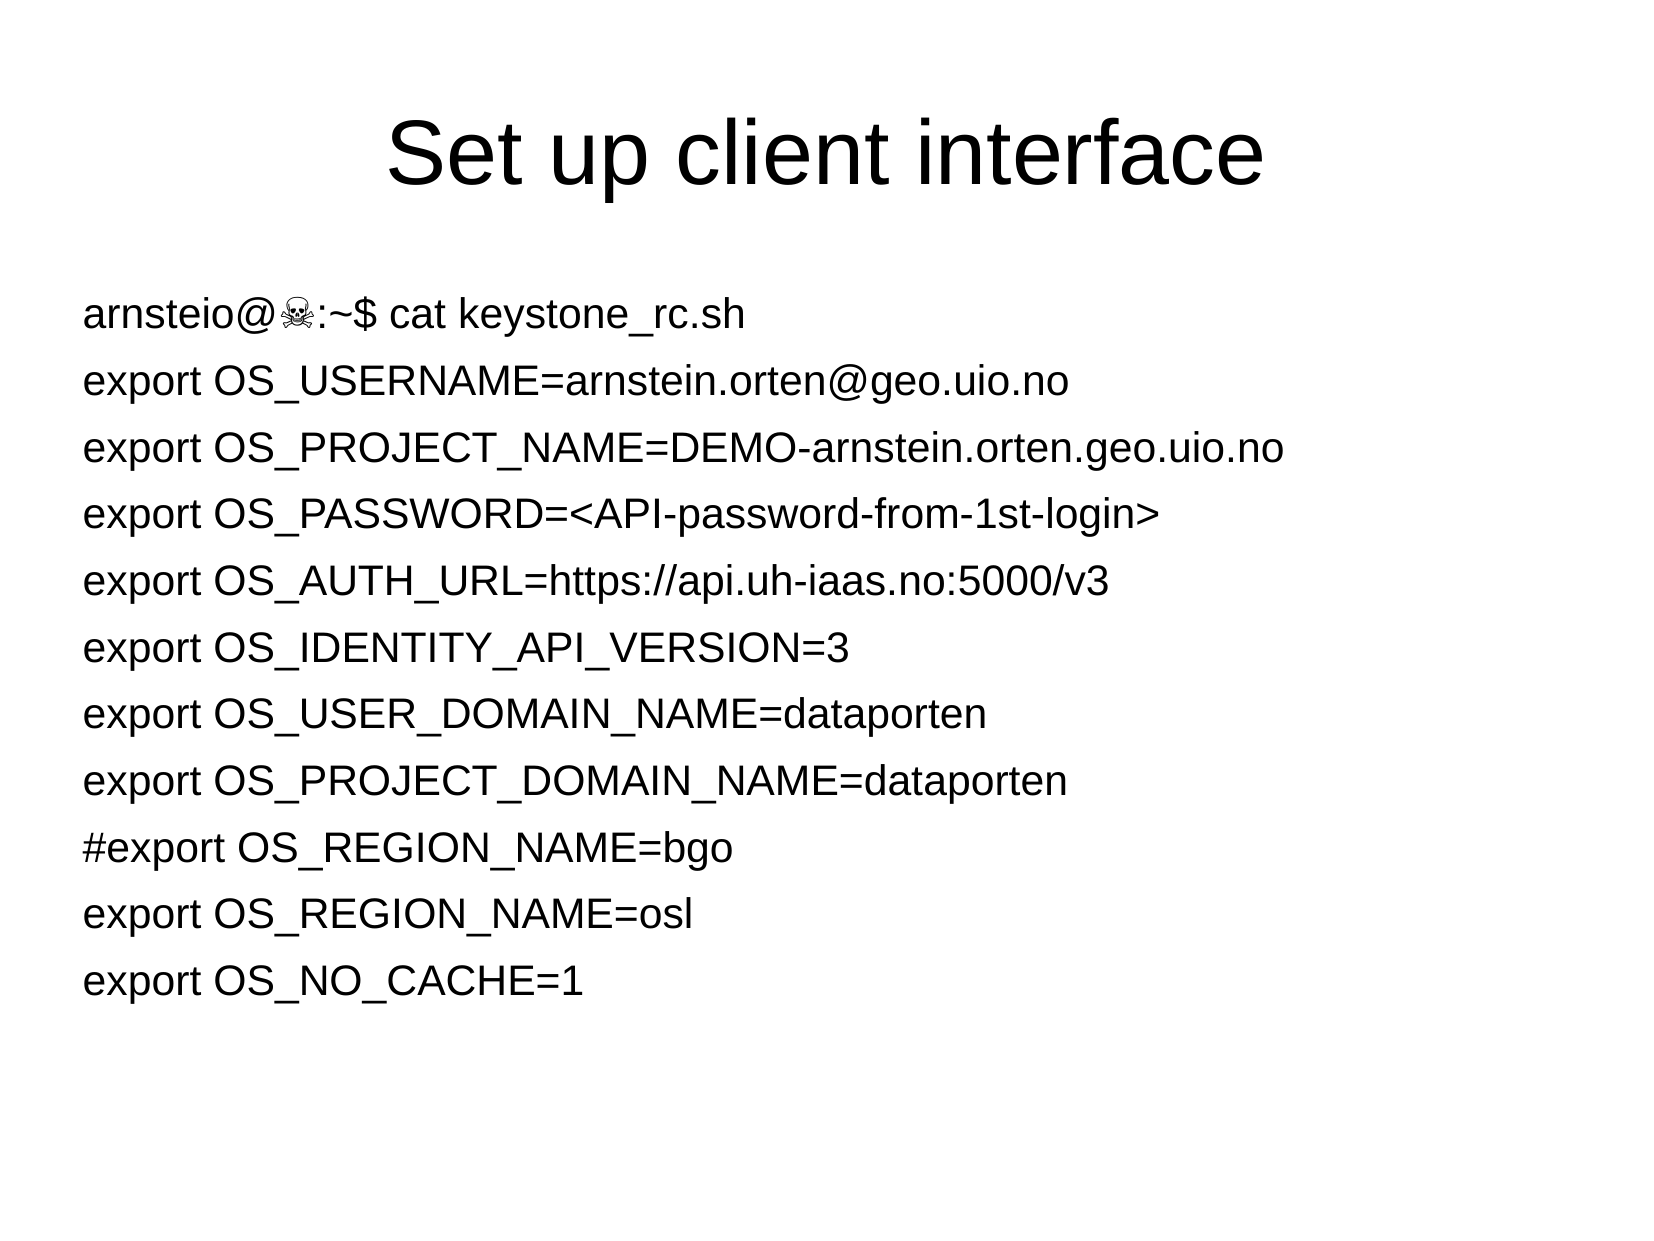

# Set up client interface
arnsteio@☠:~$ cat keystone_rc.sh
export OS_USERNAME=arnstein.orten@geo.uio.no
export OS_PROJECT_NAME=DEMO-arnstein.orten.geo.uio.no
export OS_PASSWORD=<API-password-from-1st-login>
export OS_AUTH_URL=https://api.uh-iaas.no:5000/v3
export OS_IDENTITY_API_VERSION=3
export OS_USER_DOMAIN_NAME=dataporten
export OS_PROJECT_DOMAIN_NAME=dataporten
#export OS_REGION_NAME=bgo
export OS_REGION_NAME=osl
export OS_NO_CACHE=1